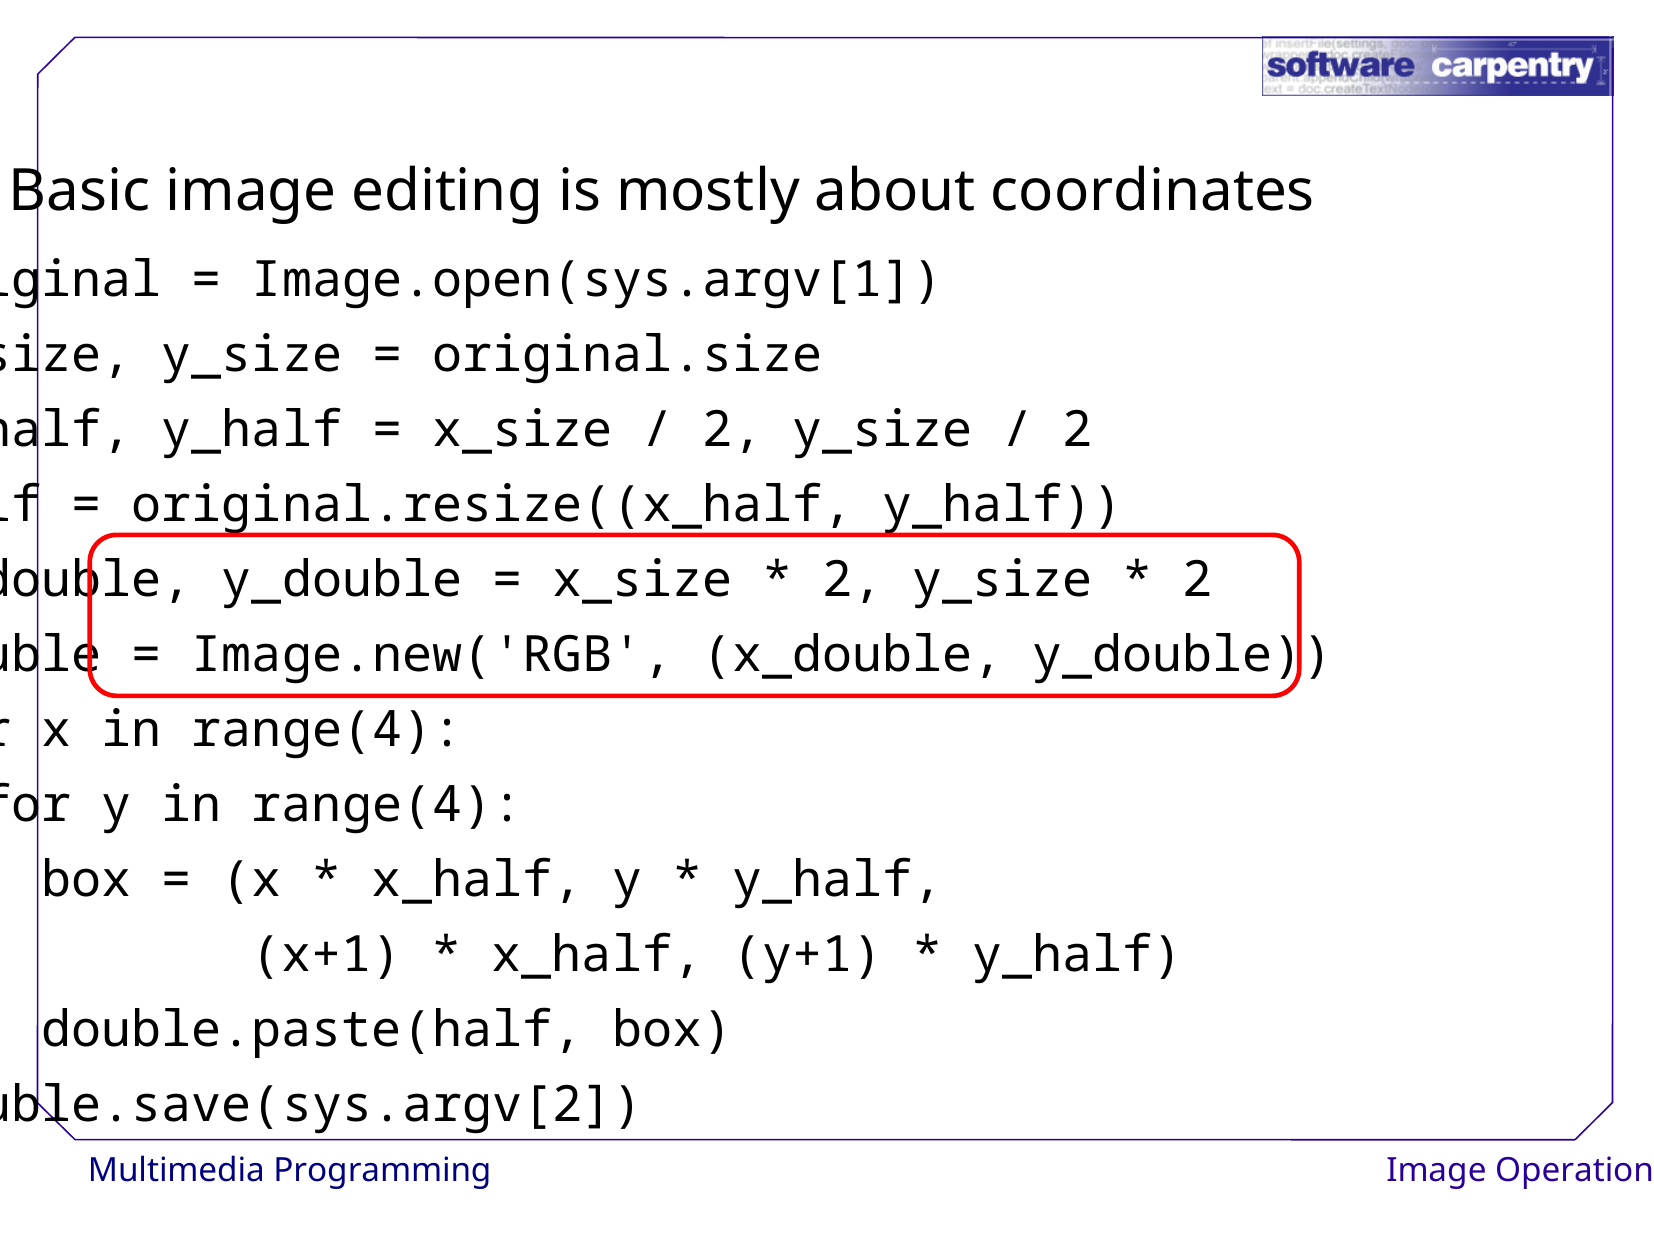

Basic image editing is mostly about coordinates
original = Image.open(sys.argv[1])
x_size, y_size = original.size
x_half, y_half = x_size / 2, y_size / 2
half = original.resize((x_half, y_half))
x_double, y_double = x_size * 2, y_size * 2
double = Image.new('RGB', (x_double, y_double))
for x in range(4):
 for y in range(4):
 box = (x * x_half, y * y_half,
 (x+1) * x_half, (y+1) * y_half)
 double.paste(half, box)
double.save(sys.argv[2])